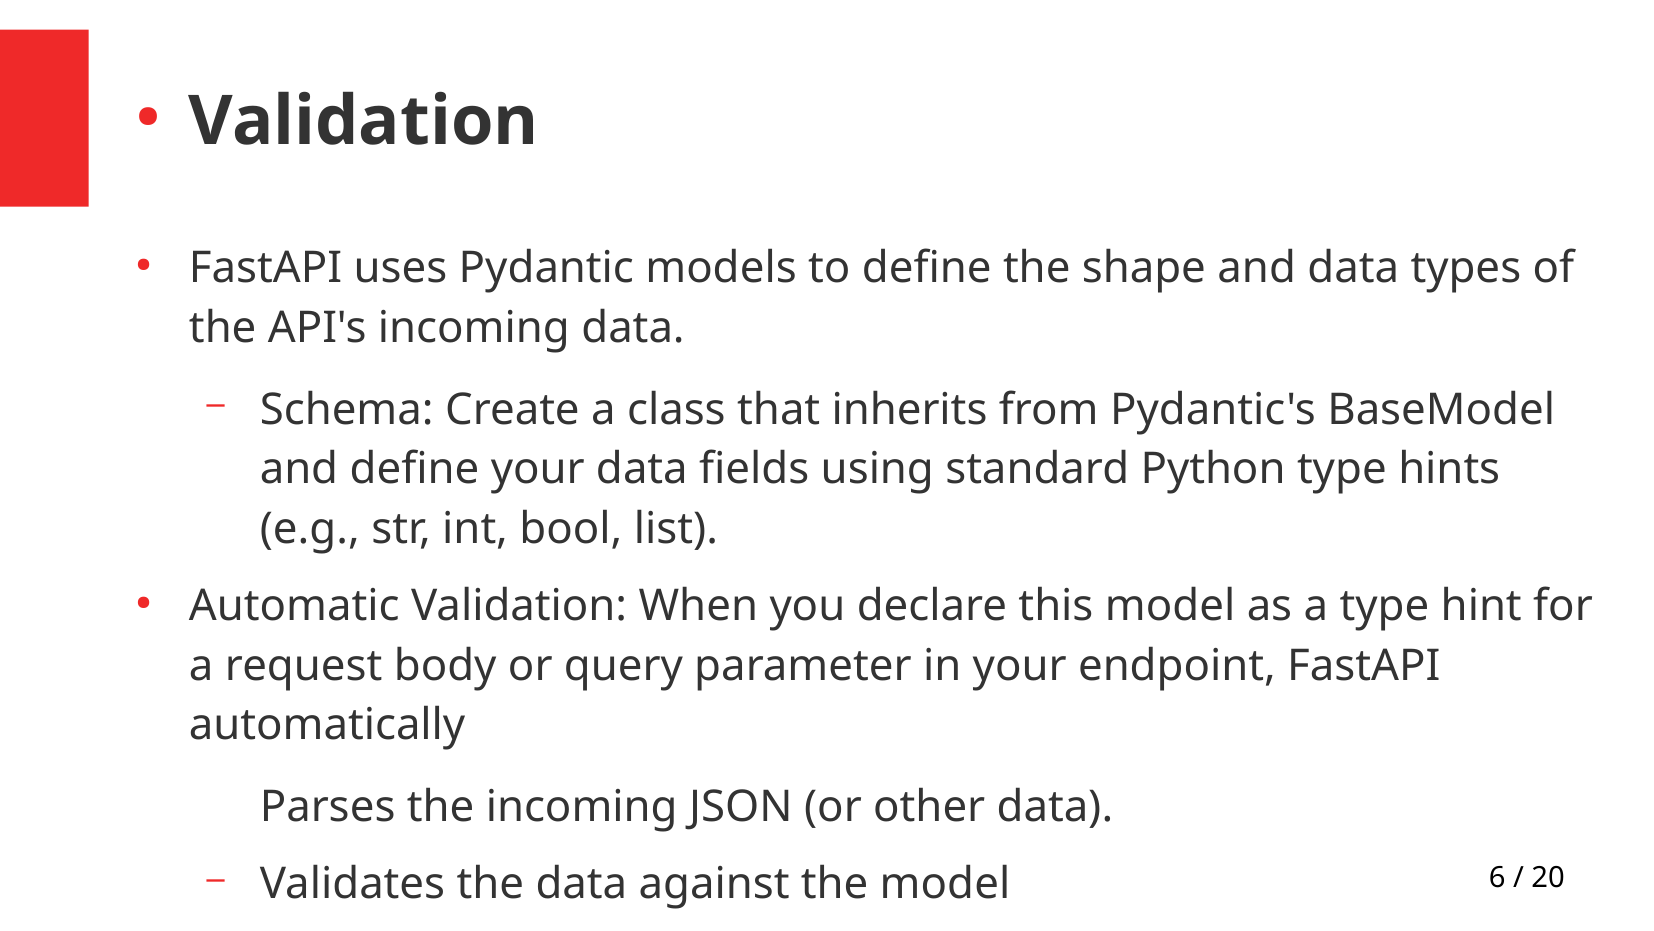

# Validation
FastAPI uses Pydantic models to define the shape and data types of the API's incoming data.
Schema: Create a class that inherits from Pydantic's BaseModel and define your data fields using standard Python type hints (e.g., str, int, bool, list).
Automatic Validation: When you declare this model as a type hint for a request body or query parameter in your endpoint, FastAPI automatically
Parses the incoming JSON (or other data).
Validates the data against the model
Automatic Error Handling
6